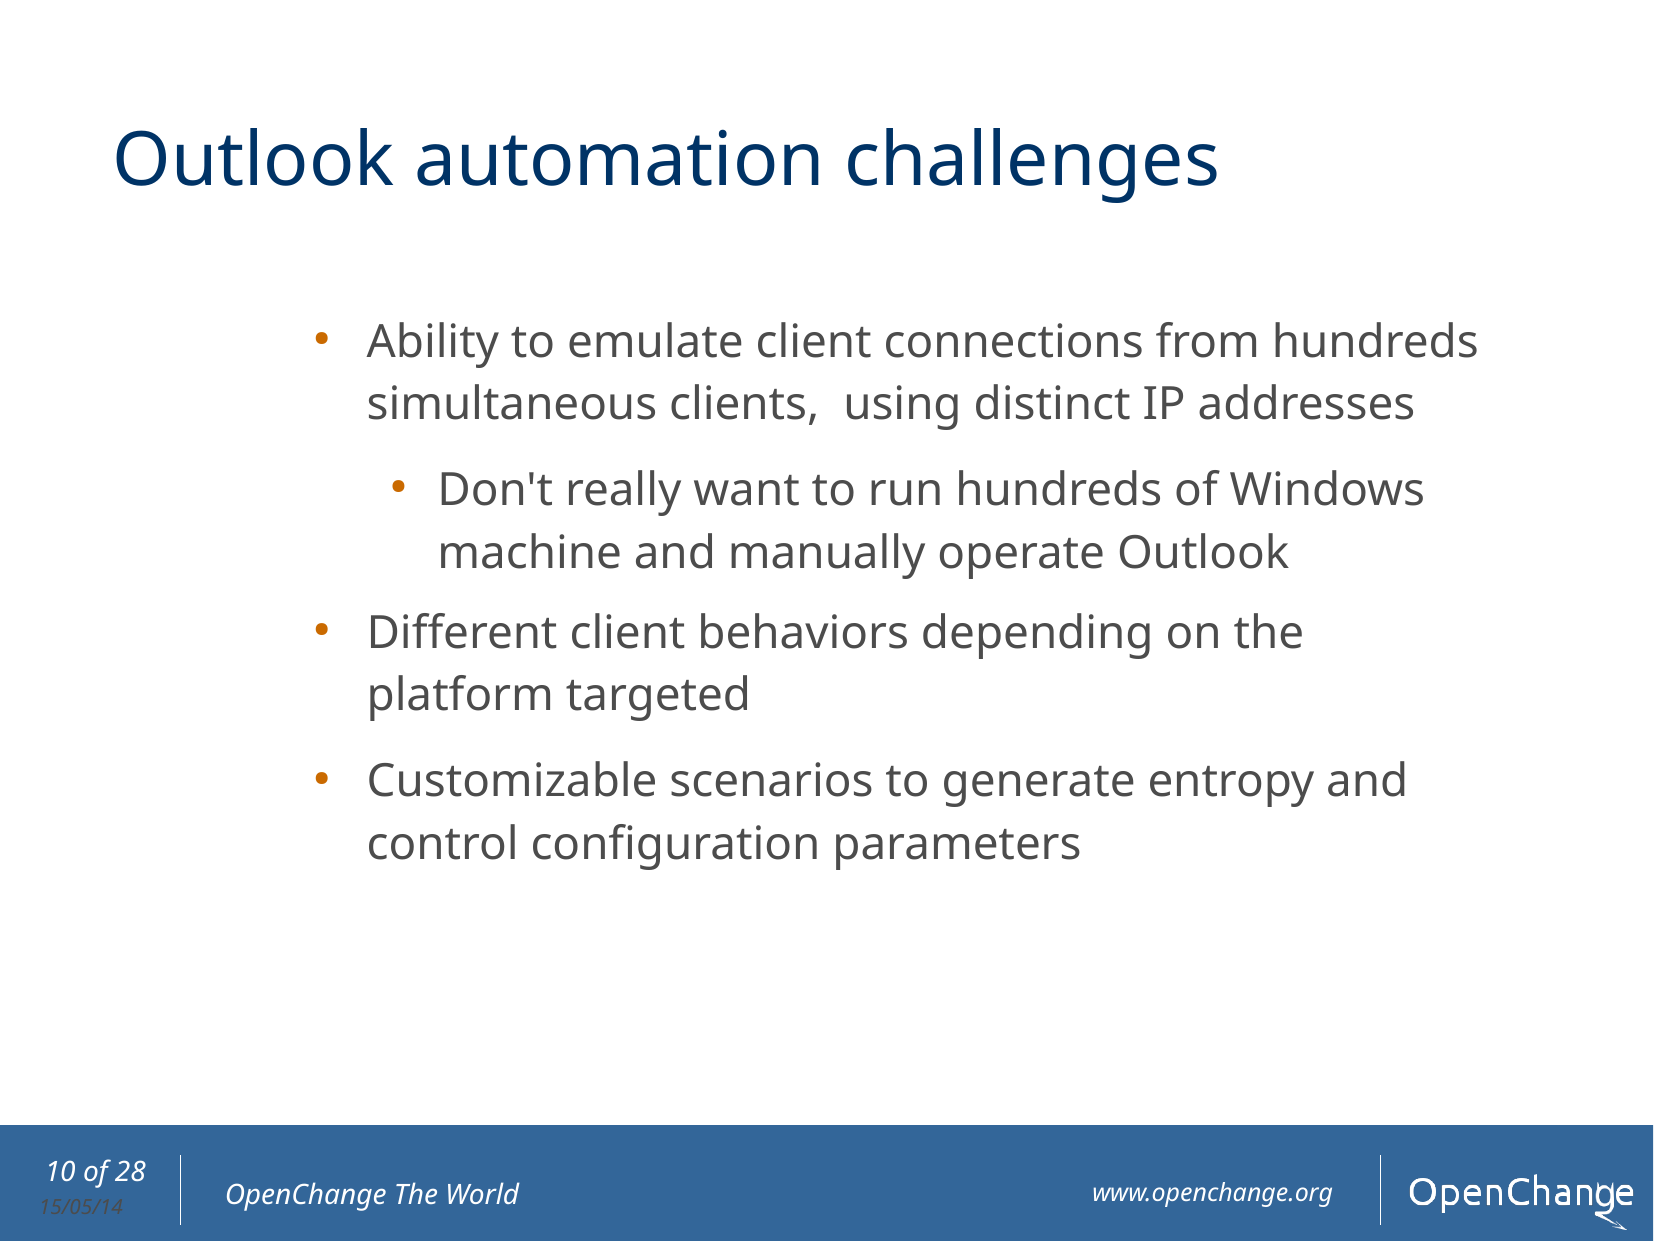

# Outlook automation challenges
Ability to emulate client connections from hundreds simultaneous clients, using distinct IP addresses
Don't really want to run hundreds of Windows machine and manually operate Outlook
Different client behaviors depending on the platform targeted
Customizable scenarios to generate entropy and control configuration parameters